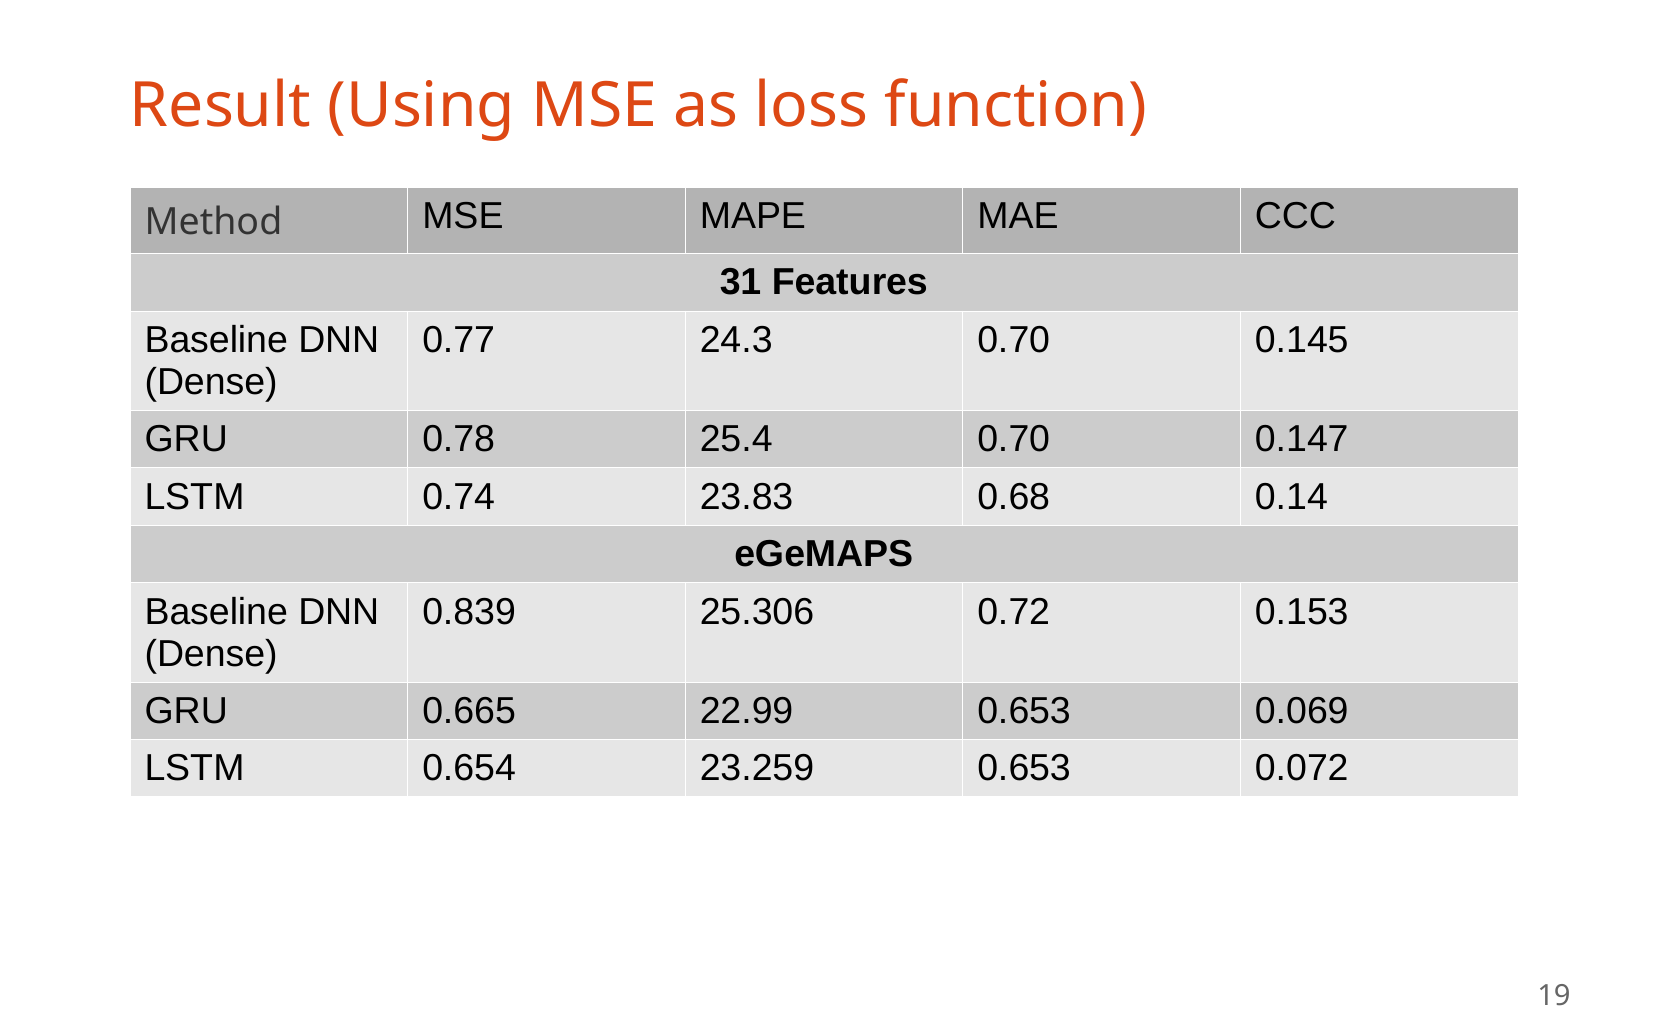

# Result (Using MSE as loss function)
| Method | MSE | MAPE | MAE | CCC |
| --- | --- | --- | --- | --- |
| 31 Features | | | | |
| Baseline DNN (Dense) | 0.77 | 24.3 | 0.70 | 0.145 |
| GRU | 0.78 | 25.4 | 0.70 | 0.147 |
| LSTM | 0.74 | 23.83 | 0.68 | 0.14 |
| eGeMAPS | | | | |
| Baseline DNN (Dense) | 0.839 | 25.306 | 0.72 | 0.153 |
| GRU | 0.665 | 22.99 | 0.653 | 0.069 |
| LSTM | 0.654 | 23.259 | 0.653 | 0.072 |
19